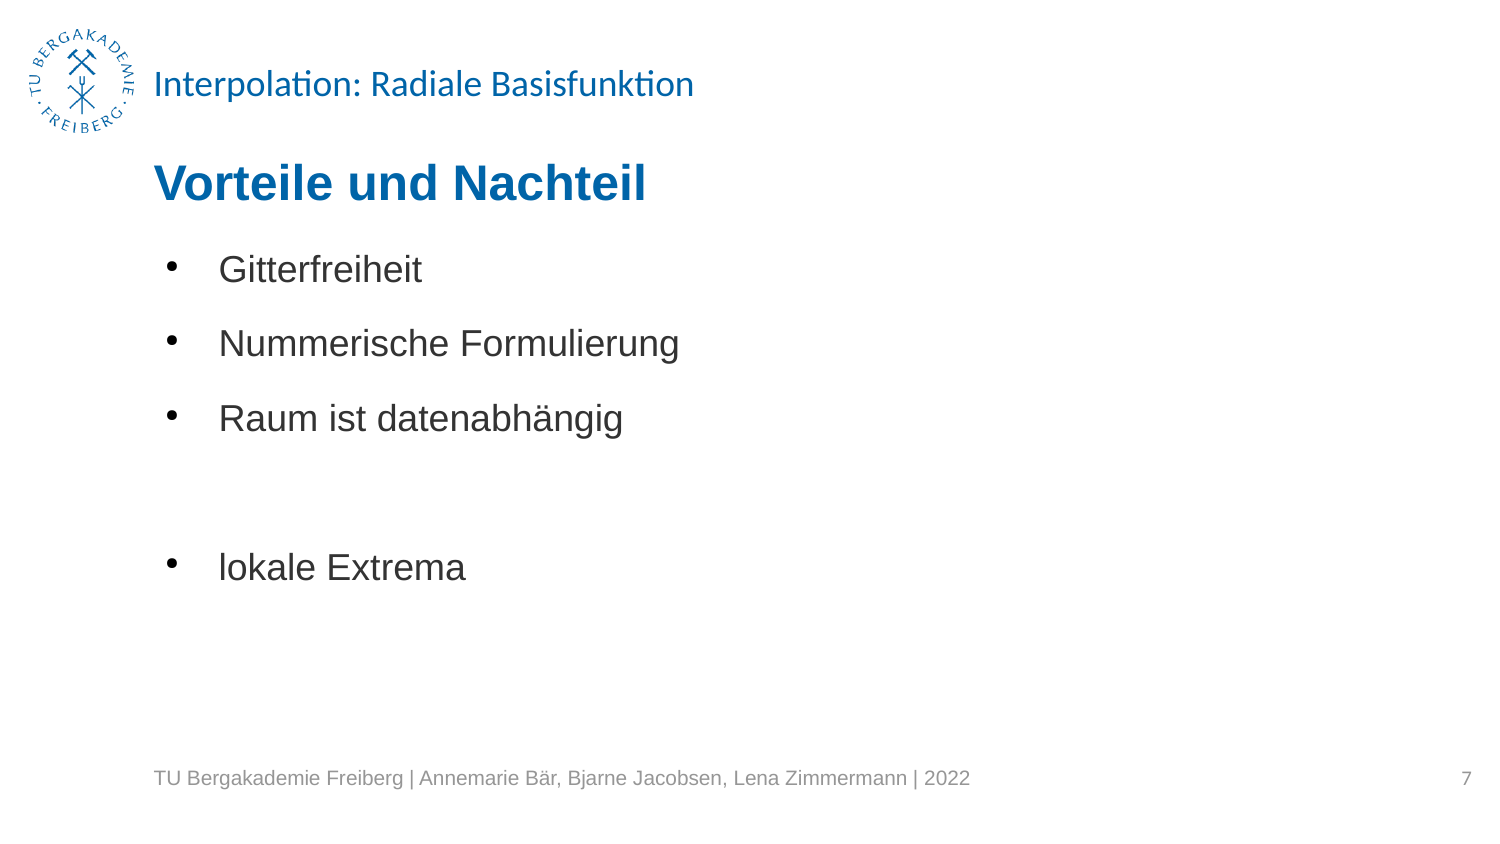

Interpolation: Radiale Basisfunktion
Vorteile und Nachteil
# Gitterfreiheit
Nummerische Formulierung
Raum ist datenabhängig
lokale Extrema
TU Bergakademie Freiberg | Annemarie Bär, Bjarne Jacobsen, Lena Zimmermann | 2022